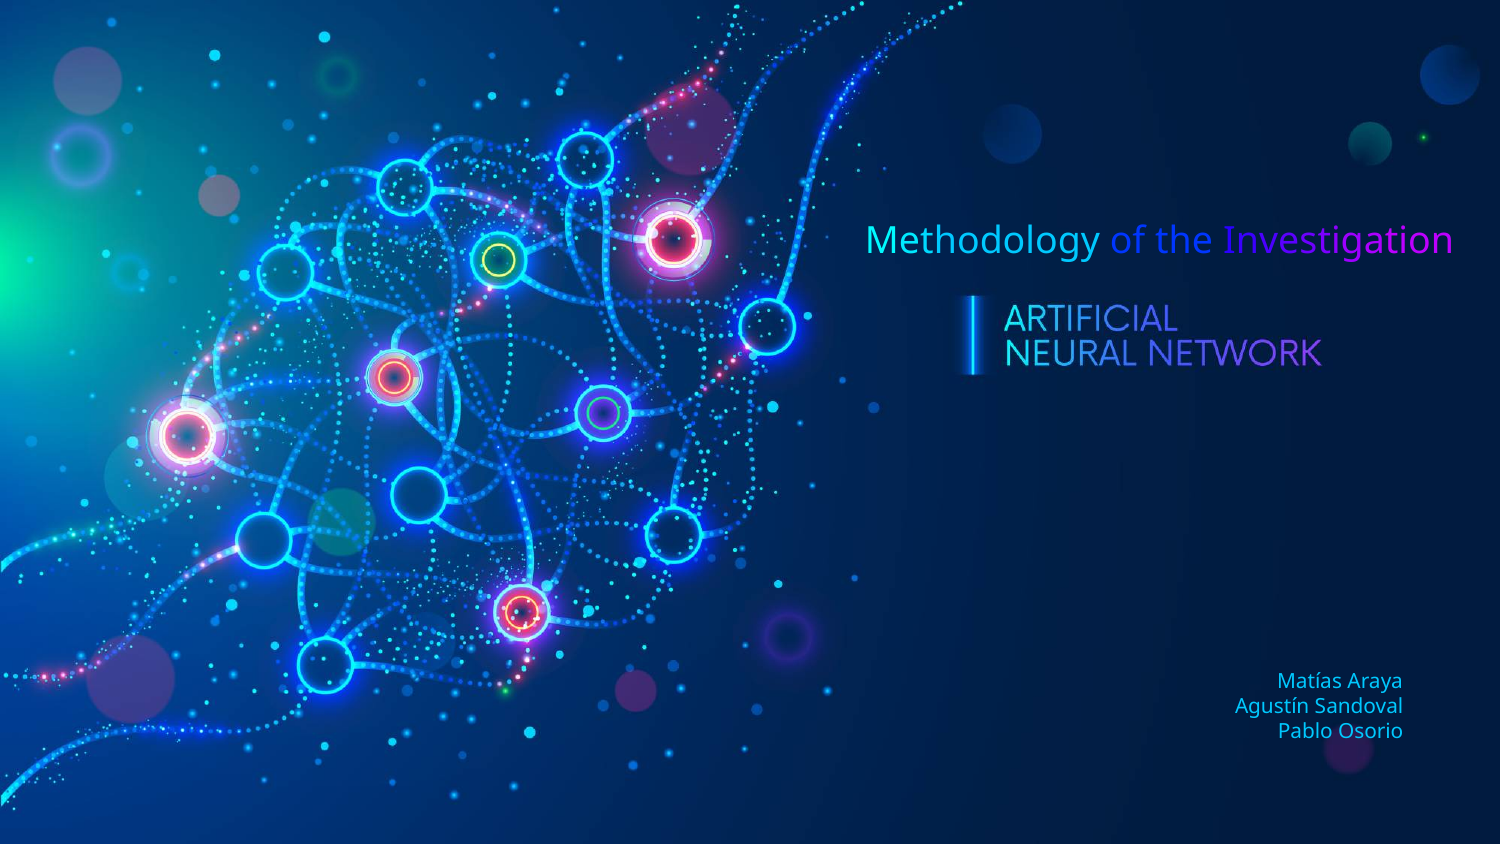

# Methodology of the Investigation
Matías Araya
Agustín Sandoval
Pablo Osorio